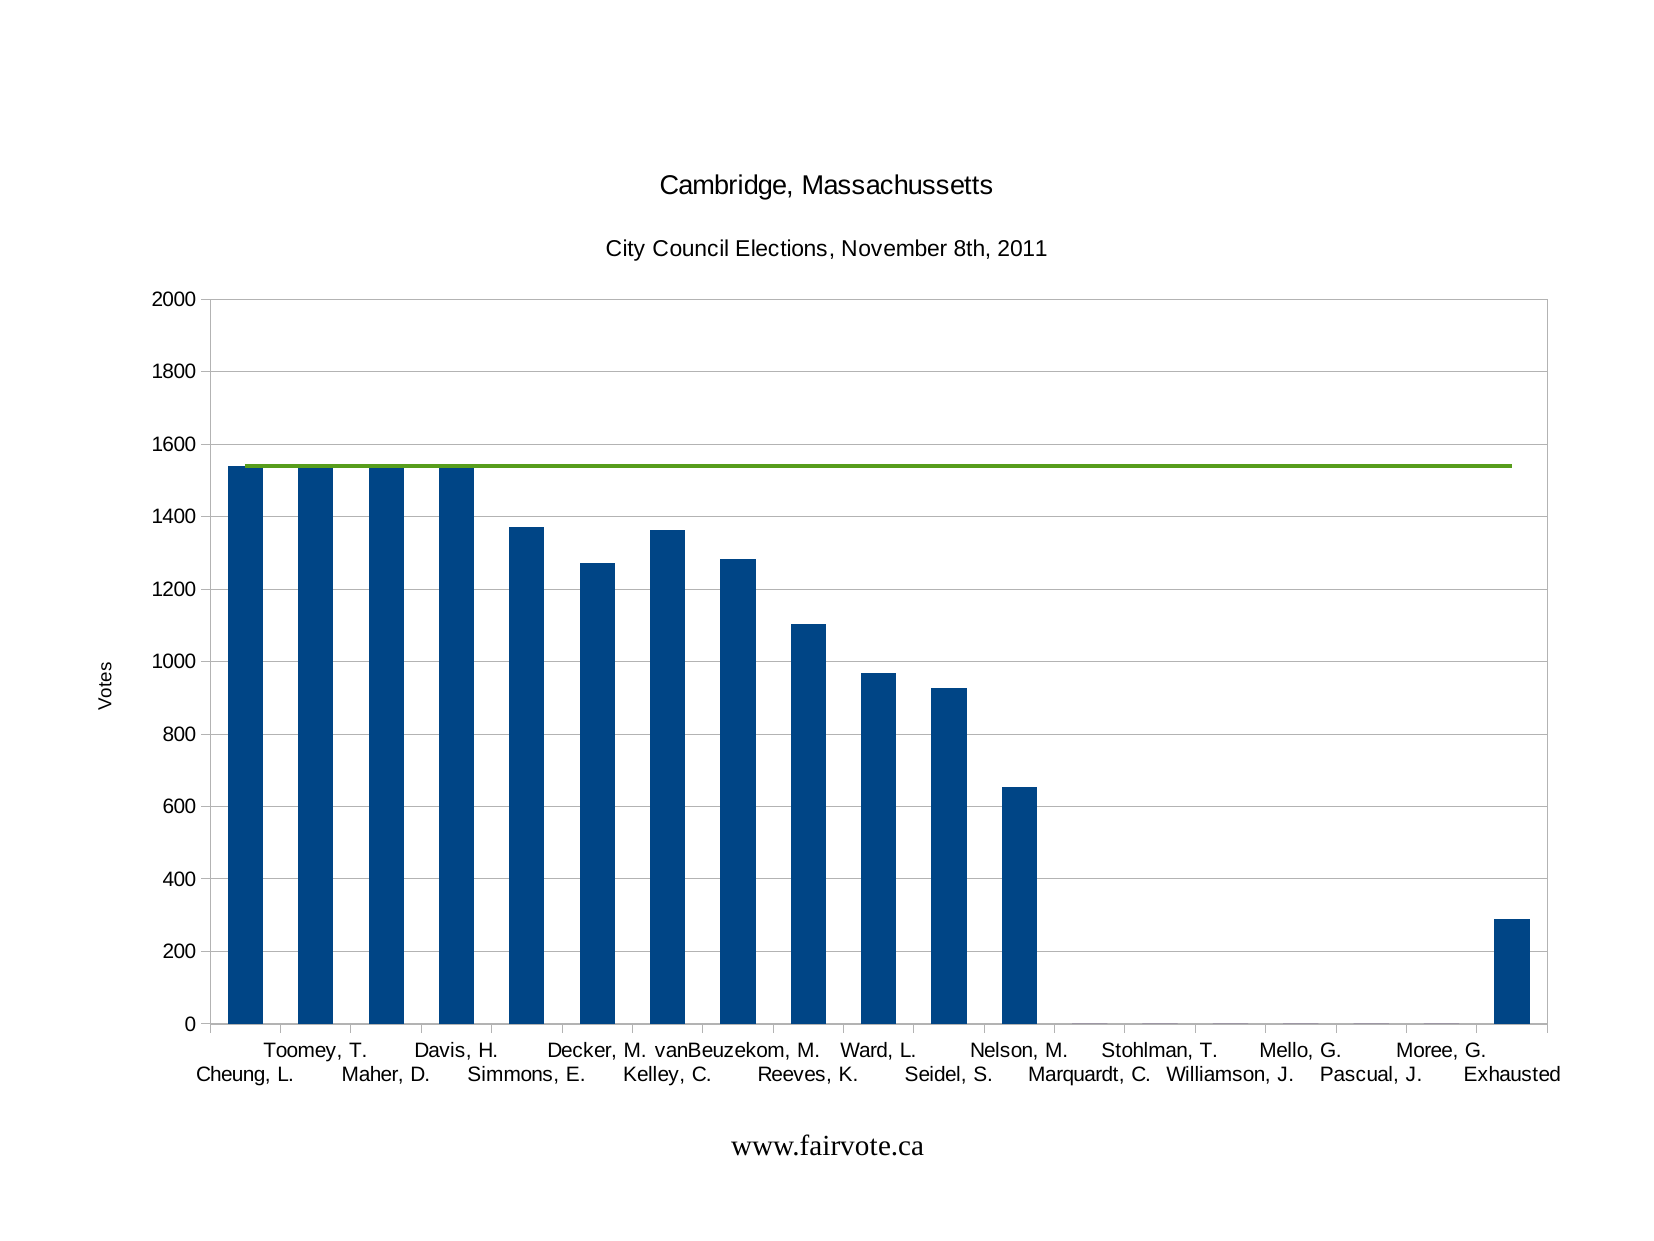

### Chart: Cambridge, Massachussetts
City Council Elections, November 8th, 2011
| Category | Blue | Rouge | Blue ciel | Ligne |
|---|---|---|---|---|
| Cheung, L. | 1540.0 | 0.0 | 0.0 | 1540.0 |
| Toomey, T. | 1540.0 | 0.0 | 0.0 | 1540.0 |
| Maher, D. | 1540.0 | 0.0 | 0.0 | 1540.0 |
| Davis, H. | 1540.0 | 0.0 | 0.0 | 1540.0 |
| Simmons, E. | 1371.0 | 0.0 | 0.0 | 1540.0 |
| Decker, M. | 1272.0 | 0.0 | 0.0 | 1540.0 |
| Kelley, C. | 1362.0 | 0.0 | 0.0 | 1540.0 |
| vanBeuzekom, M. | 1284.0 | 0.0 | 0.0 | 1540.0 |
| Reeves, K. | 1105.0 | 0.0 | 0.0 | 1540.0 |
| Ward, L. | 969.0 | 0.0 | 0.0 | 1540.0 |
| Seidel, S. | 926.0 | 0.0 | 0.0 | 1540.0 |
| Nelson, M. | 655.0 | 0.0 | 0.0 | 1540.0 |
| Marquardt, C. | 0.0 | 0.0 | 0.0 | 1540.0 |
| Stohlman, T. | 0.0 | 0.0 | 0.0 | 1540.0 |
| Williamson, J. | 0.0 | 0.0 | 0.0 | 1540.0 |
| Mello, G. | 0.0 | 0.0 | 0.0 | 1540.0 |
| Pascual, J. | 0.0 | 0.0 | 0.0 | 1540.0 |
| Moree, G. | 0.0 | 0.0 | 0.0 | 1540.0 |
| Exhausted | 289.0 | 0.0 | 0.0 | 1540.0 |www.fairvote.ca